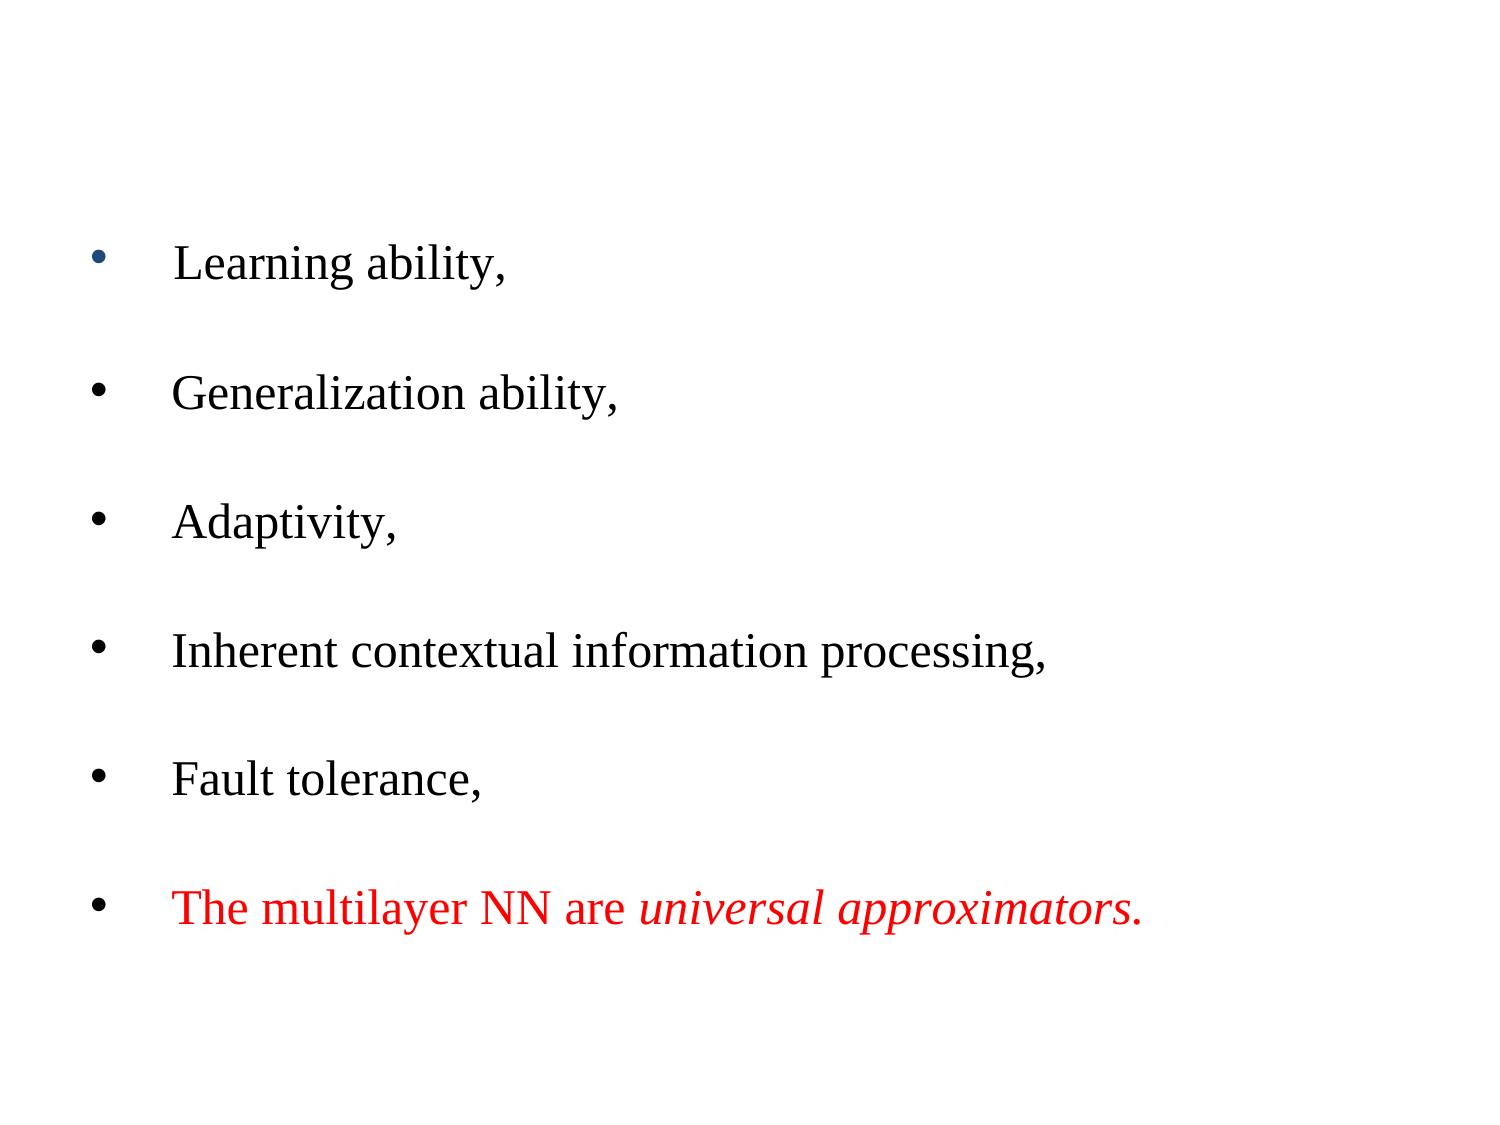

# Learning ability,
  Generalization ability,
  Adaptivity,
  Inherent contextual information processing,
  Fault tolerance,
  The multilayer NN are universal approximators.